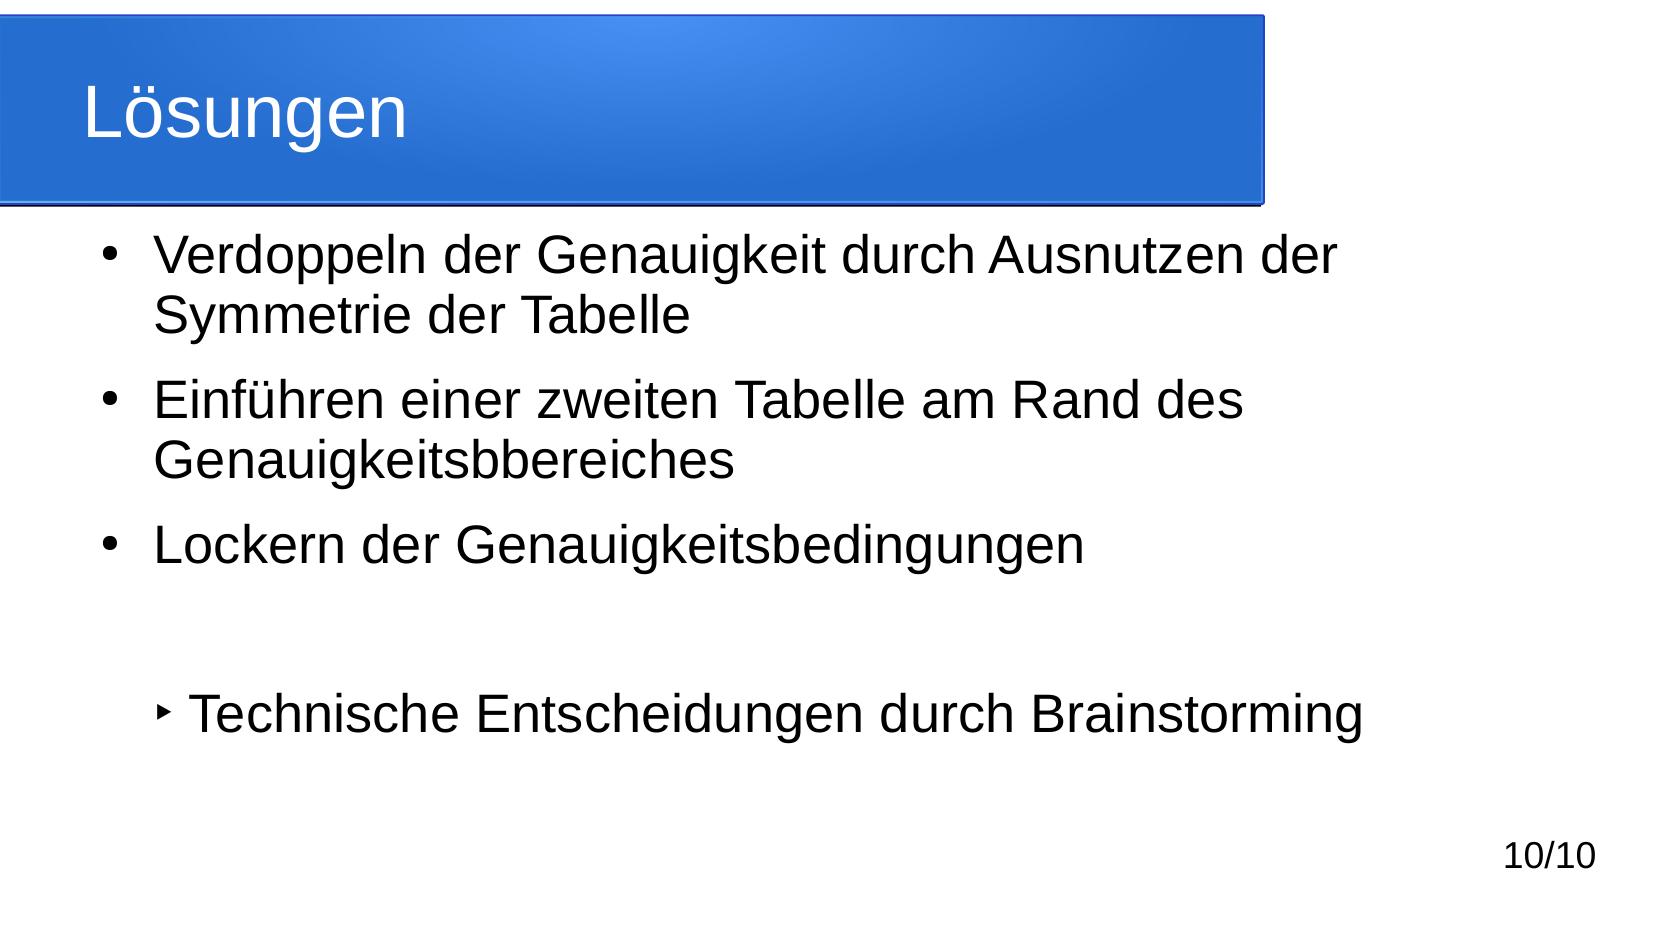

# Lösungen
Verdoppeln der Genauigkeit durch Ausnutzen der Symmetrie der Tabelle
Einführen einer zweiten Tabelle am Rand des Genauigkeitsbbereiches
Lockern der Genauigkeitsbedingungen
‣ Technische Entscheidungen durch Brainstorming
10/10